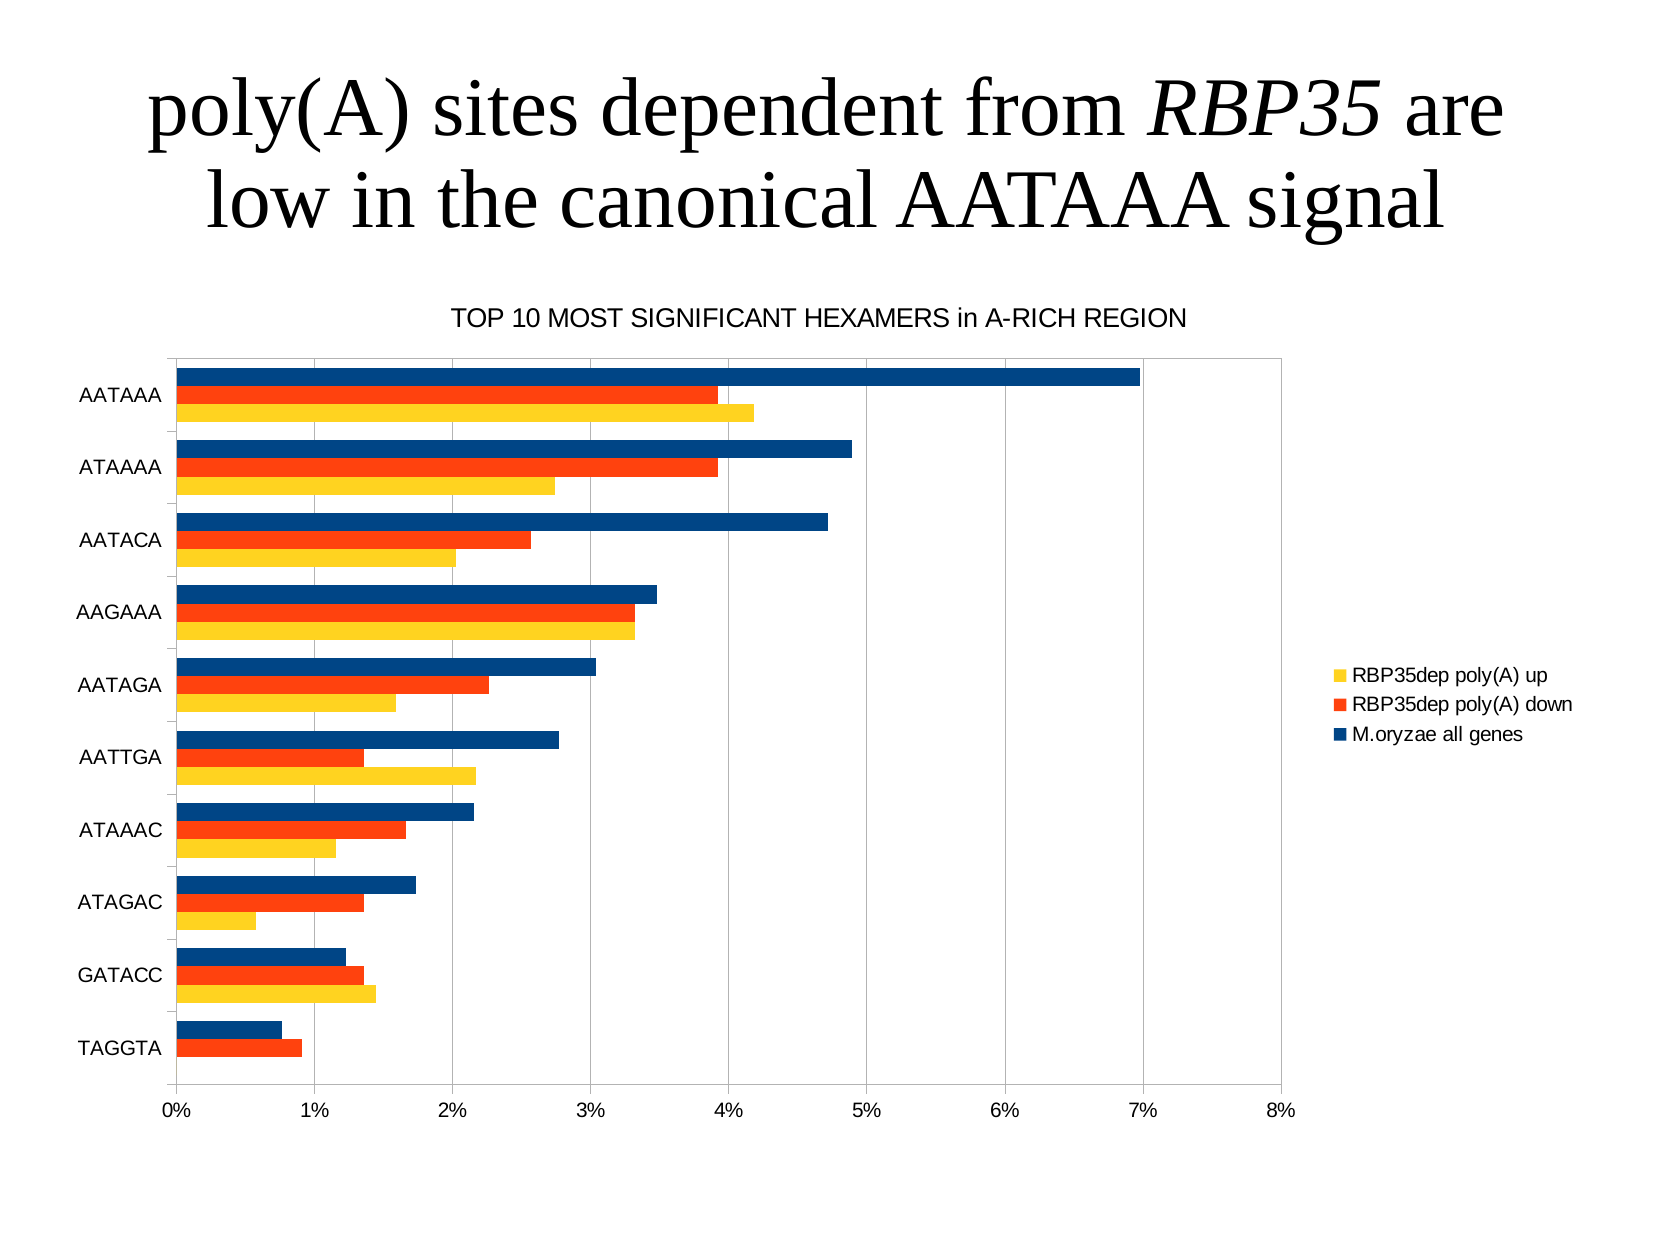

# poly(A) sites dependent from RBP35 are low in the canonical AATAAA signal
### Chart: TOP 10 MOST SIGNIFICANT HEXAMERS in A-RICH REGION
| Category | M.oryzae all genes | RBP35dep poly(A) down | RBP35dep poly(A) up |
|---|---|---|---|
| AATAAA | 0.0697674418604651 | 0.0392156862745098 | 0.0418470418470418 |
| ATAAAA | 0.0488881344423697 | 0.0392156862745098 | 0.0274170274170274 |
| AATACA | 0.0471906297742319 | 0.0256410256410256 | 0.0202020202020202 |
| AAGAAA | 0.0347988456968257 | 0.0331825037707391 | 0.0331890331890332 |
| AATAGA | 0.0303853335596673 | 0.0226244343891403 | 0.0158730158730159 |
| AATTGA | 0.0276693260906467 | 0.0135746606334842 | 0.0216450216450216 |
| ATAAAC | 0.0215583092853505 | 0.0165912518853695 | 0.0115440115440115 |
| ATAGAC | 0.0173145476150059 | 0.0135746606334842 | 0.00577200577200577 |
| GATACC | 0.0122220336105924 | 0.0135746606334842 | 0.0144300144300144 |
| TAGGTA | 0.00763877100662027 | 0.00904977375565611 | 0.0 |